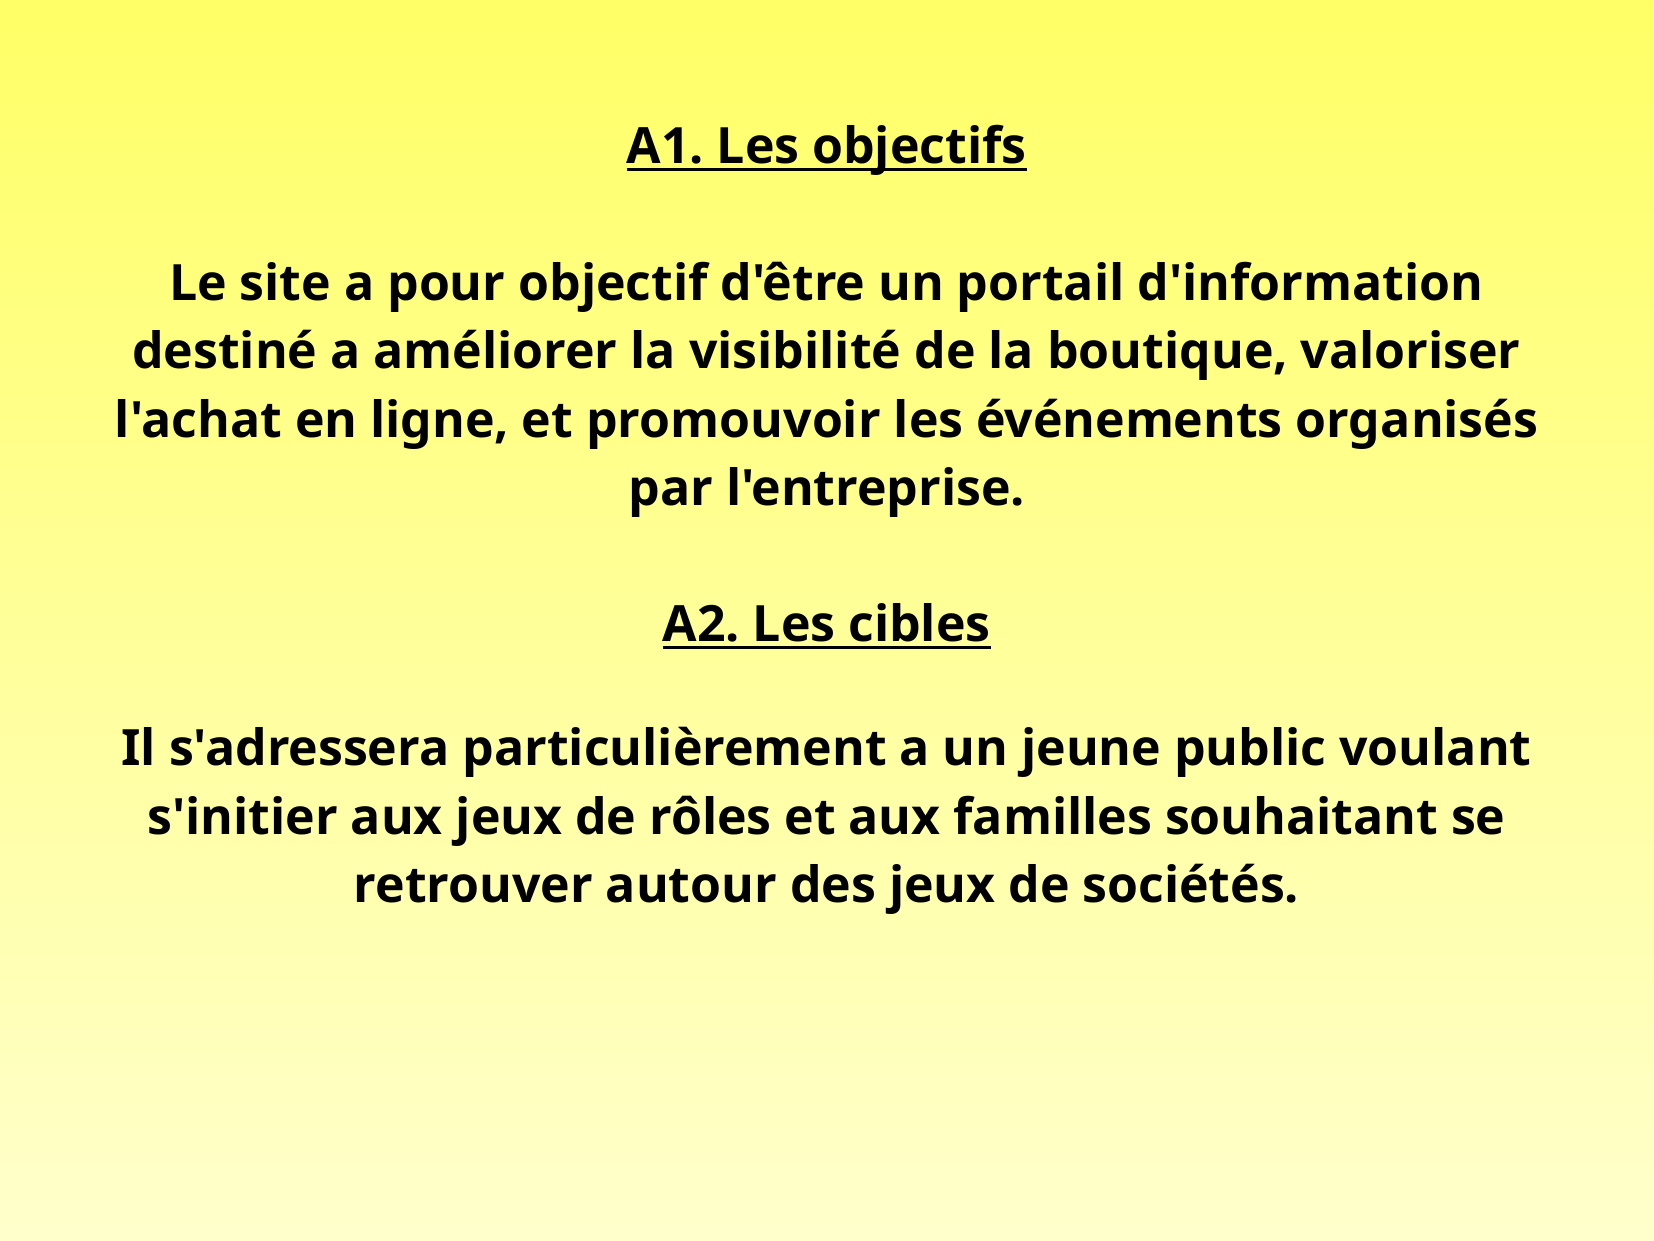

# A1. Les objectifs
Le site a pour objectif d'être un portail d'information destiné a améliorer la visibilité de la boutique, valoriser l'achat en ligne, et promouvoir les événements organisés par l'entreprise.
A2. Les cibles
Il s'adressera particulièrement a un jeune public voulant s'initier aux jeux de rôles et aux familles souhaitant se retrouver autour des jeux de sociétés.